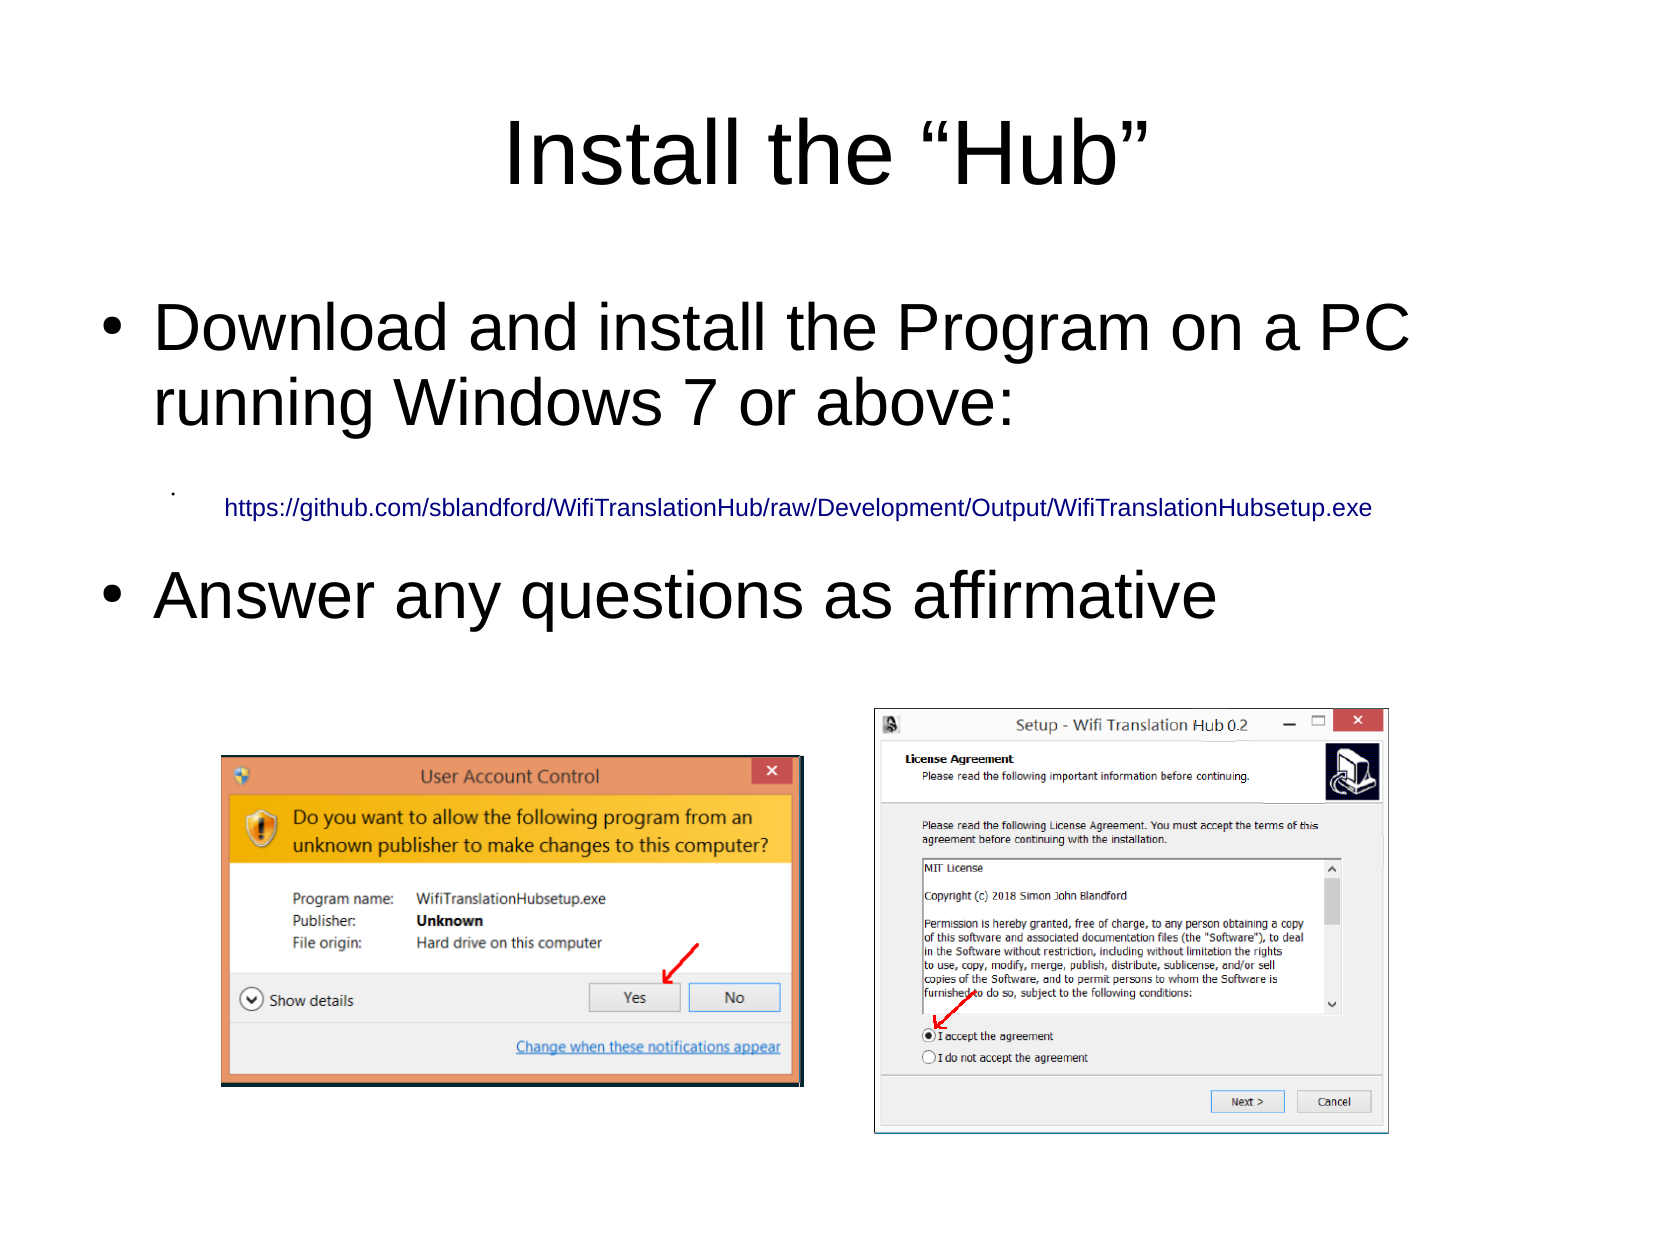

# Install the “Hub”
Download and install the Program on a PC running Windows 7 or above:
https://github.com/sblandford/WifiTranslationHub/raw/Development/Output/WifiTranslationHubsetup.exe
Answer any questions as affirmative